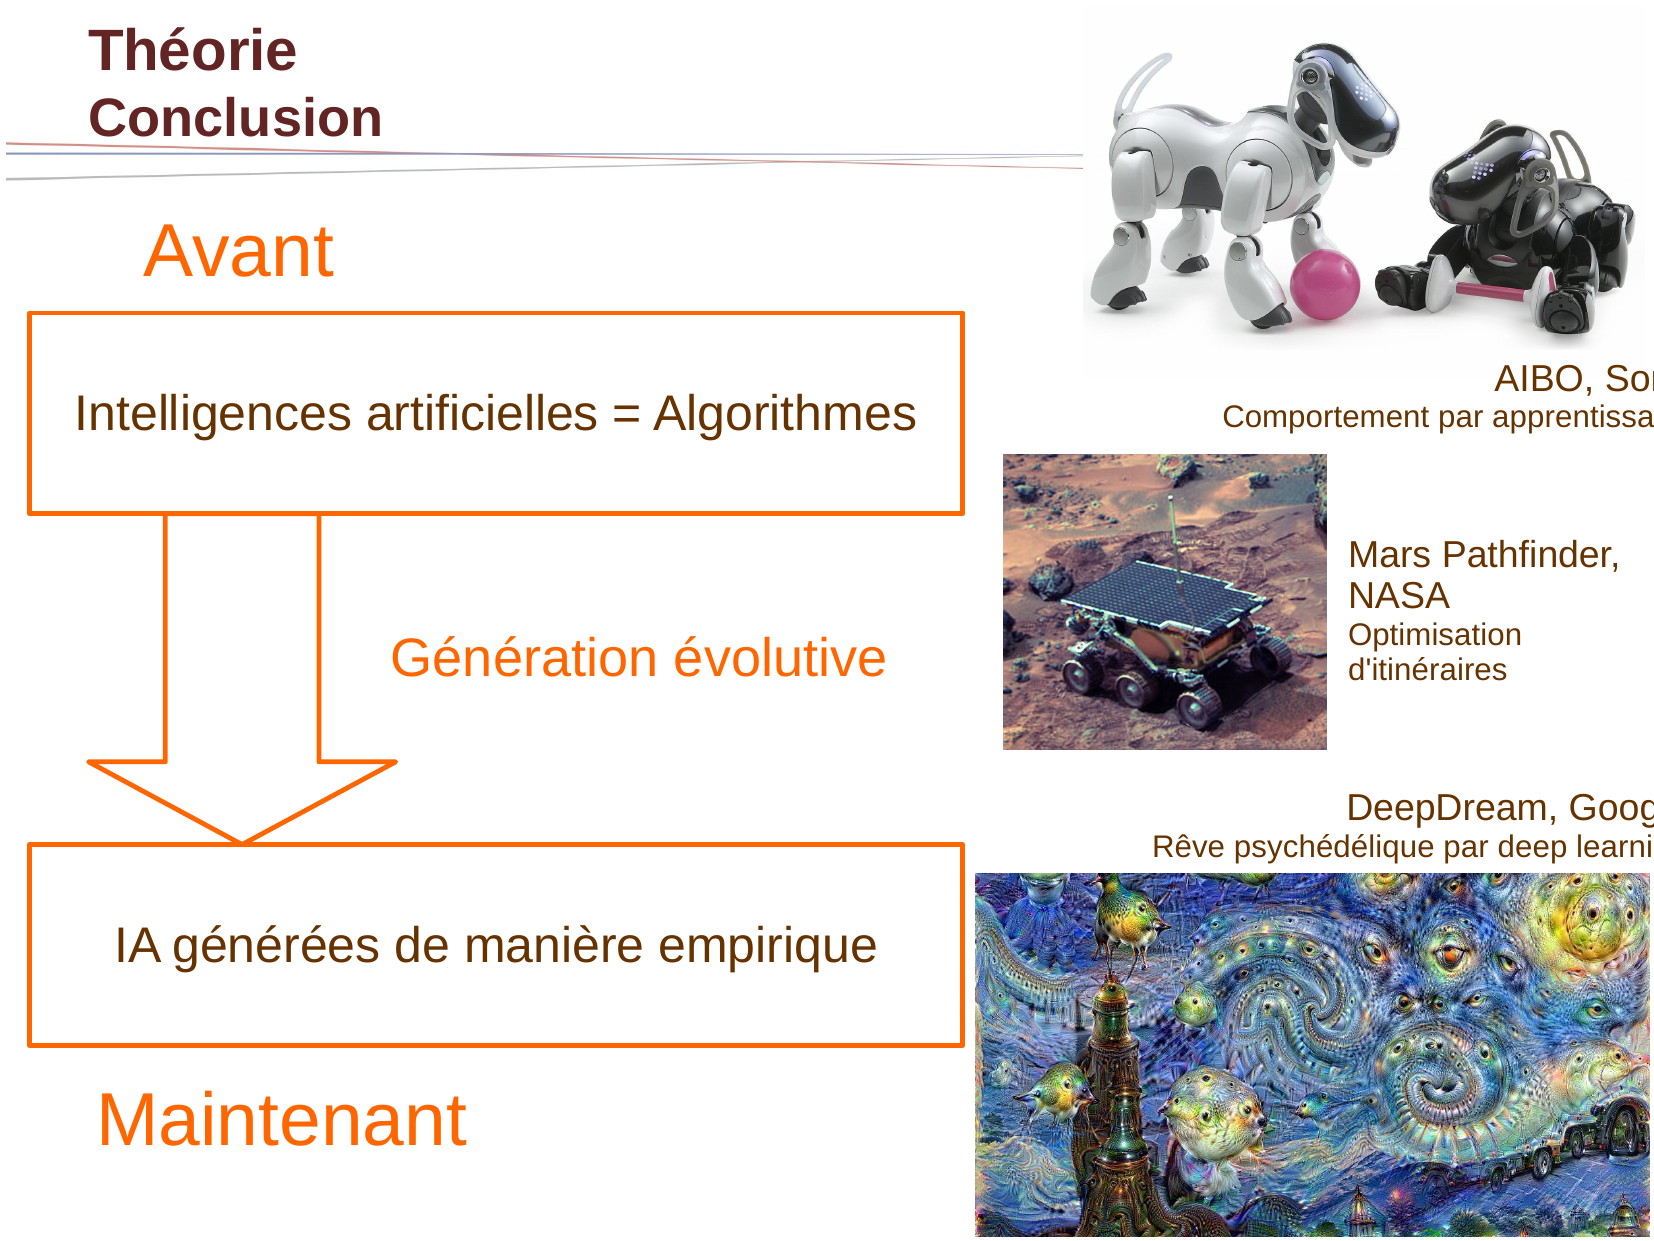

# Théorie Conclusion
Avant
Intelligences artificielles = Algorithmes
AIBO, Sony
Comportement par apprentissage
Mars Pathfinder, NASA
Optimisation d'itinéraires
Génération évolutive
DeepDream, Google
Rêve psychédélique par deep learning
IA générées de manière empirique
Maintenant